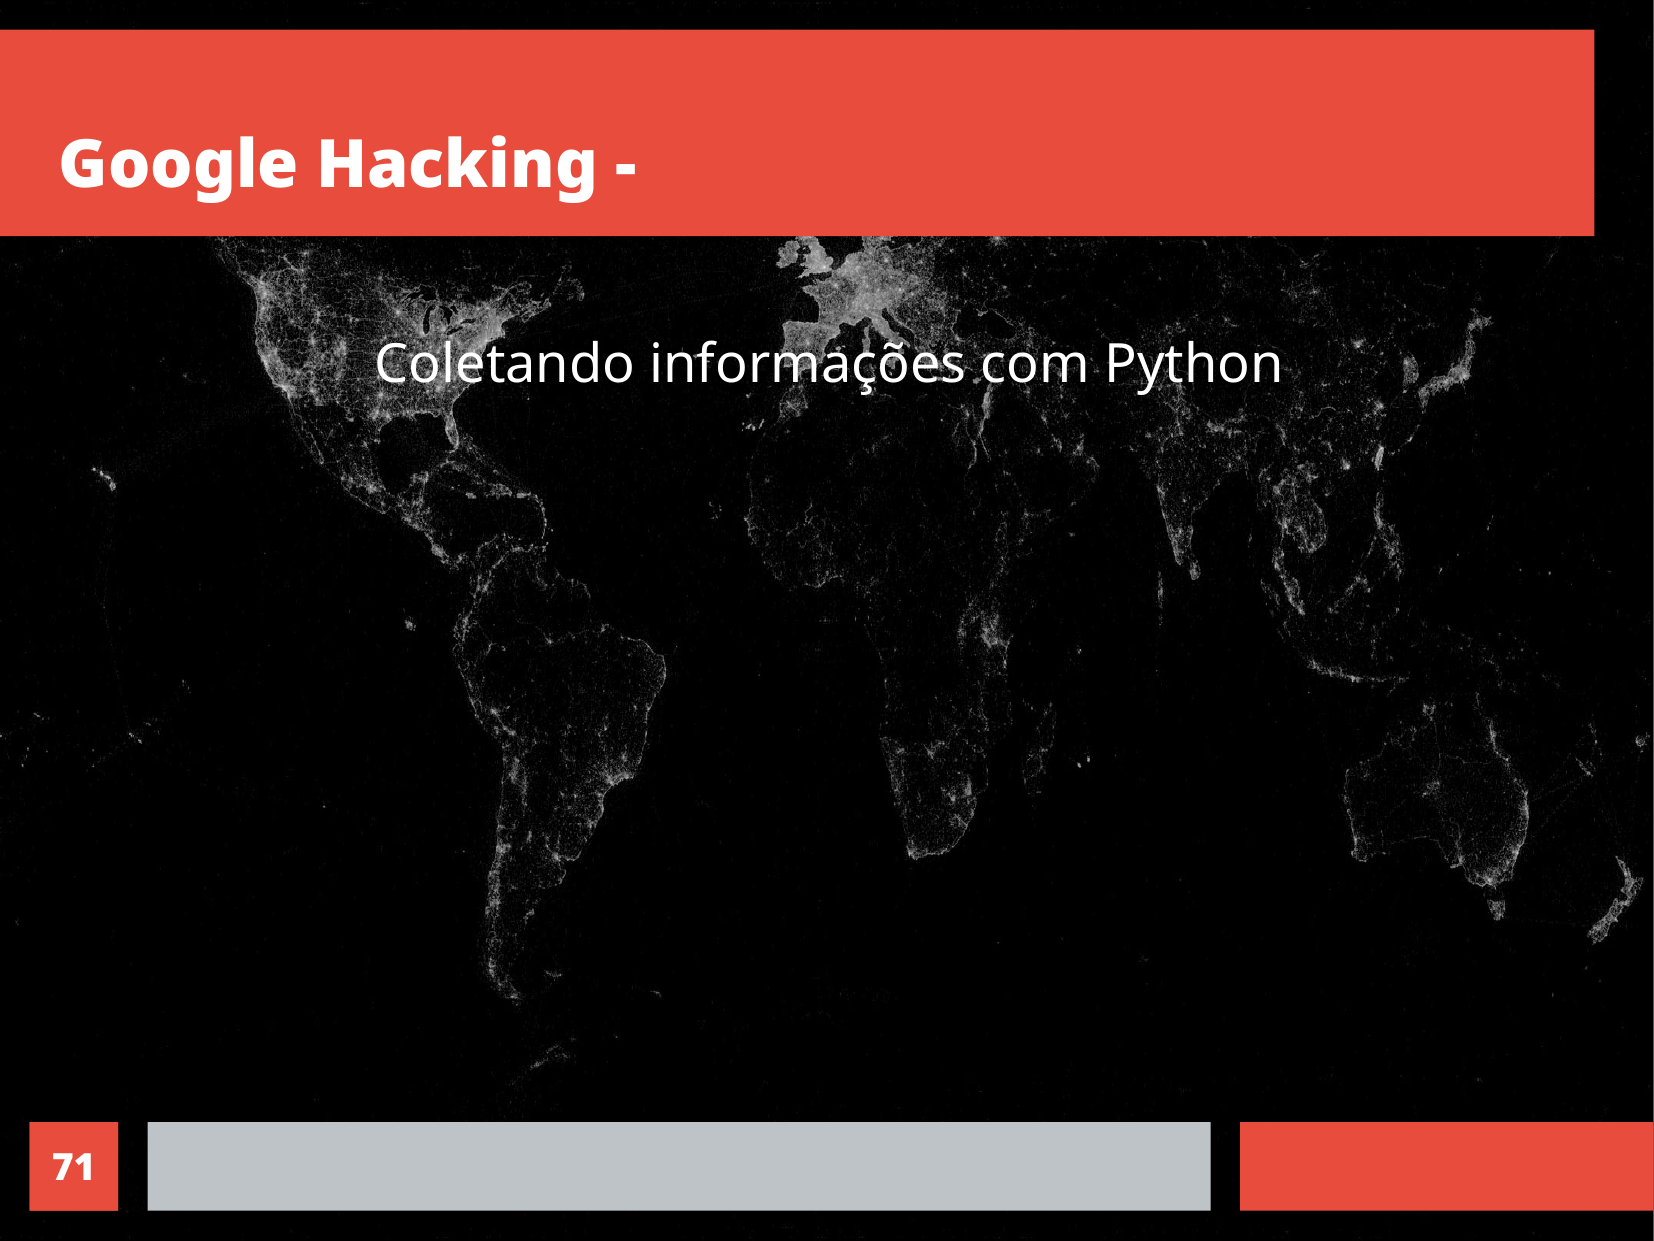

# Google Hacking -
Coletando informações com Python
71